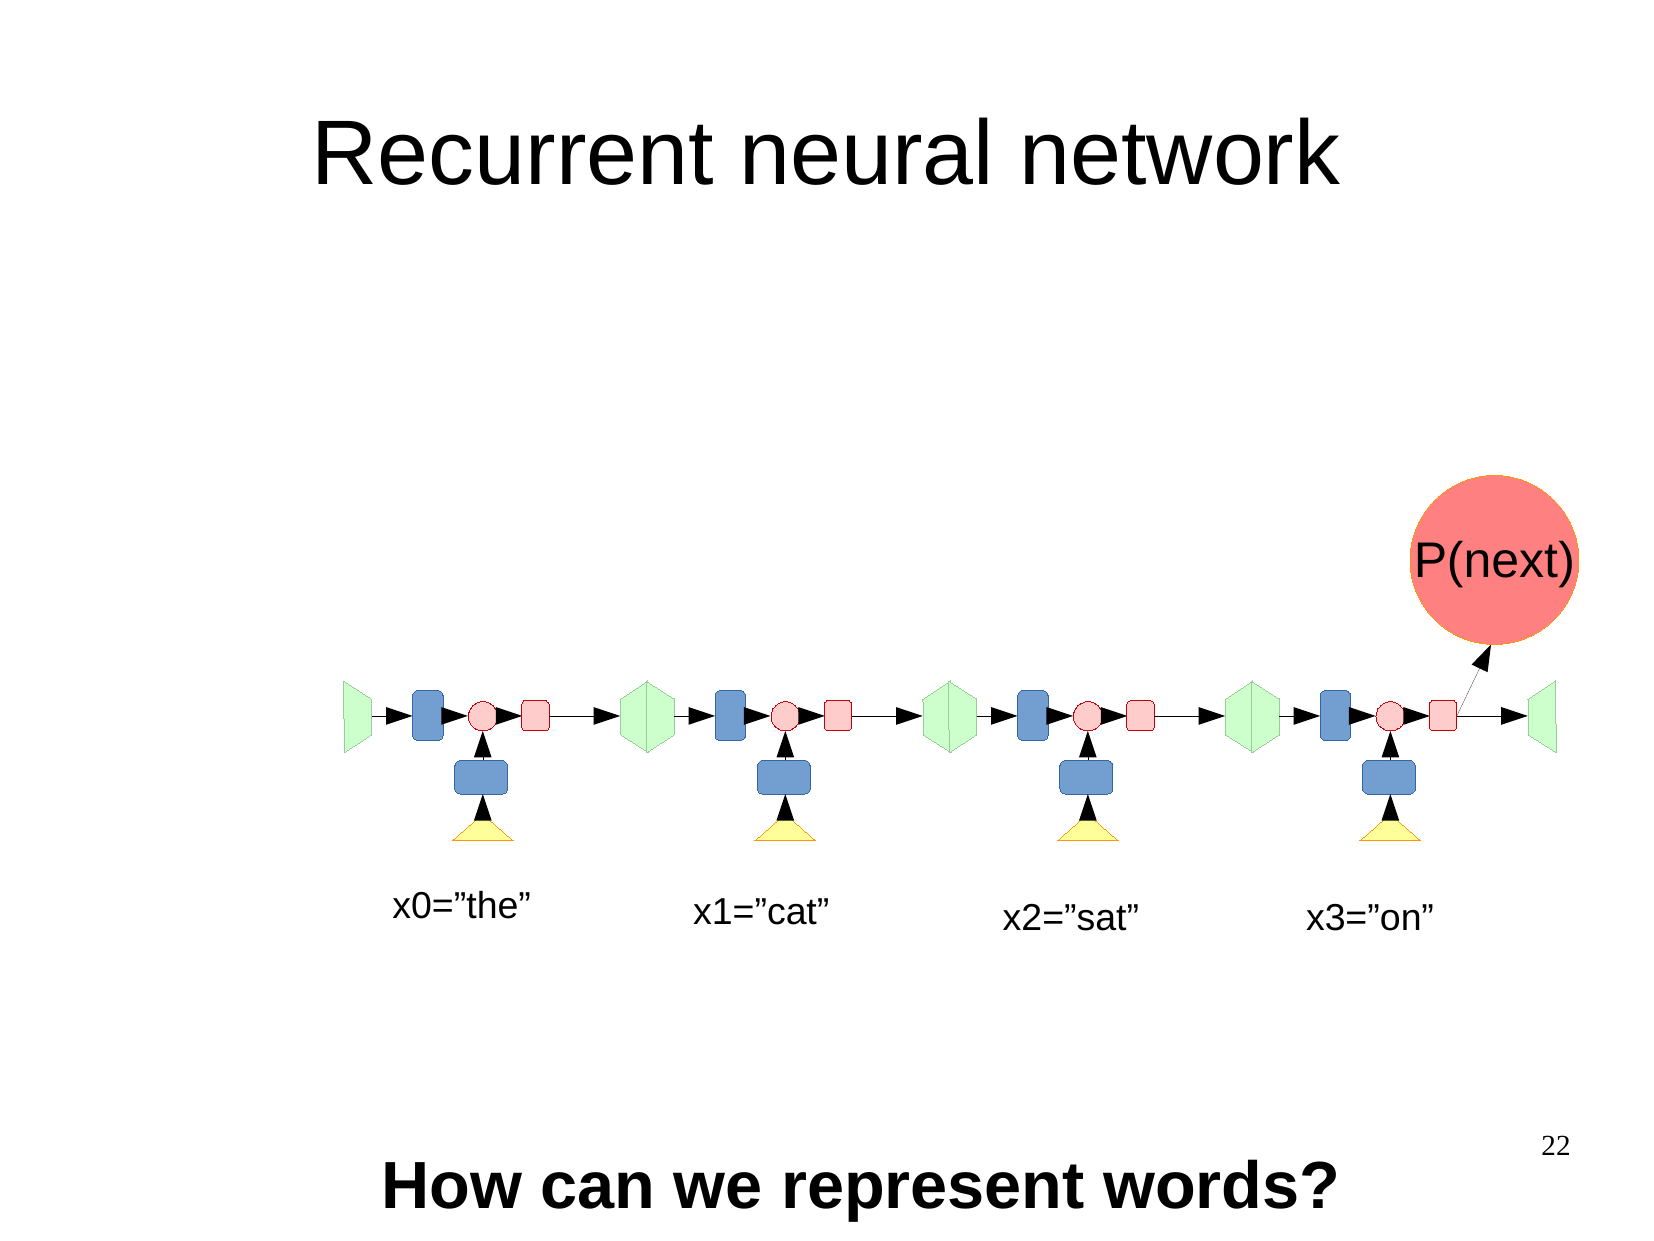

# Recurrent neural network
P(next)
x0=”the”
x1=”cat”
x2=”sat”
x3=”on”
22
How can we represent words?